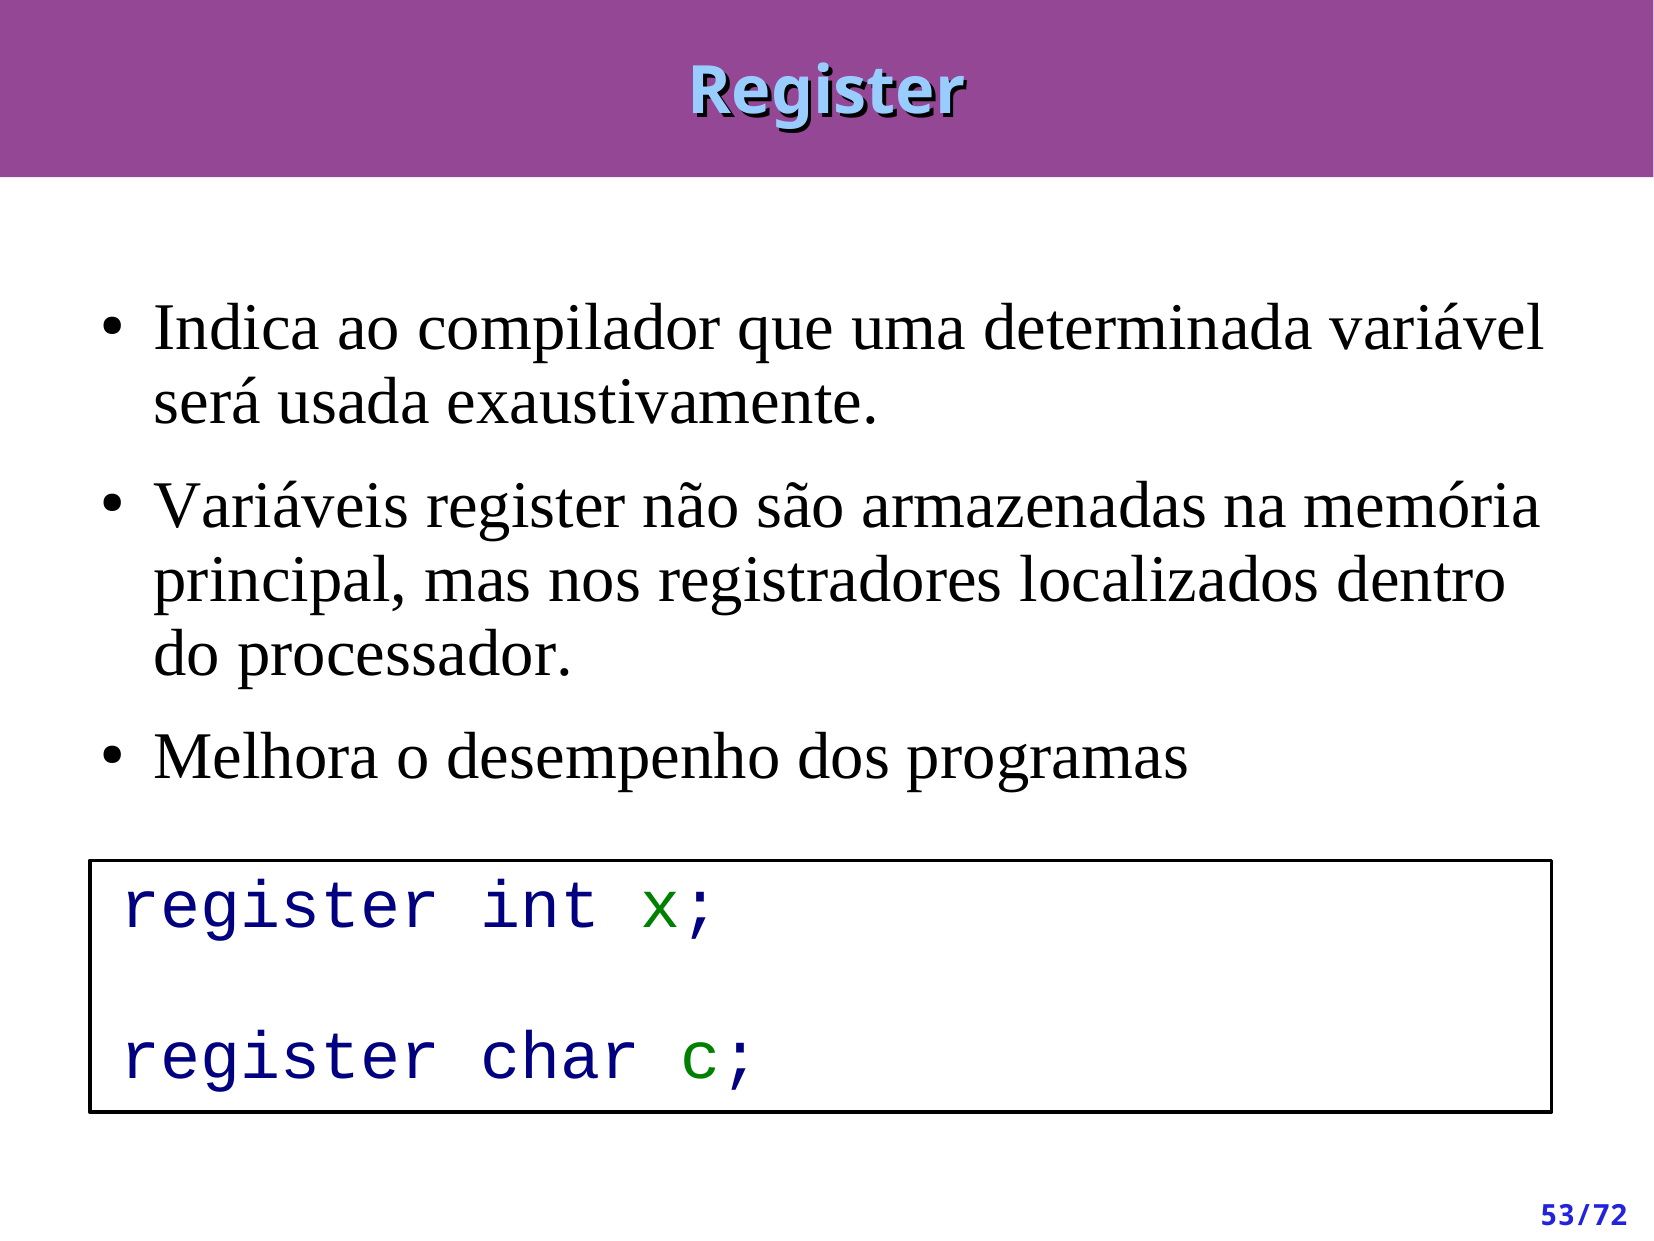

# Register
Indica ao compilador que uma determinada variável será usada exaustivamente.
Variáveis register não são armazenadas na memória principal, mas nos registradores localizados dentro do processador.
Melhora o desempenho dos programas
register int x;
register char c;
53